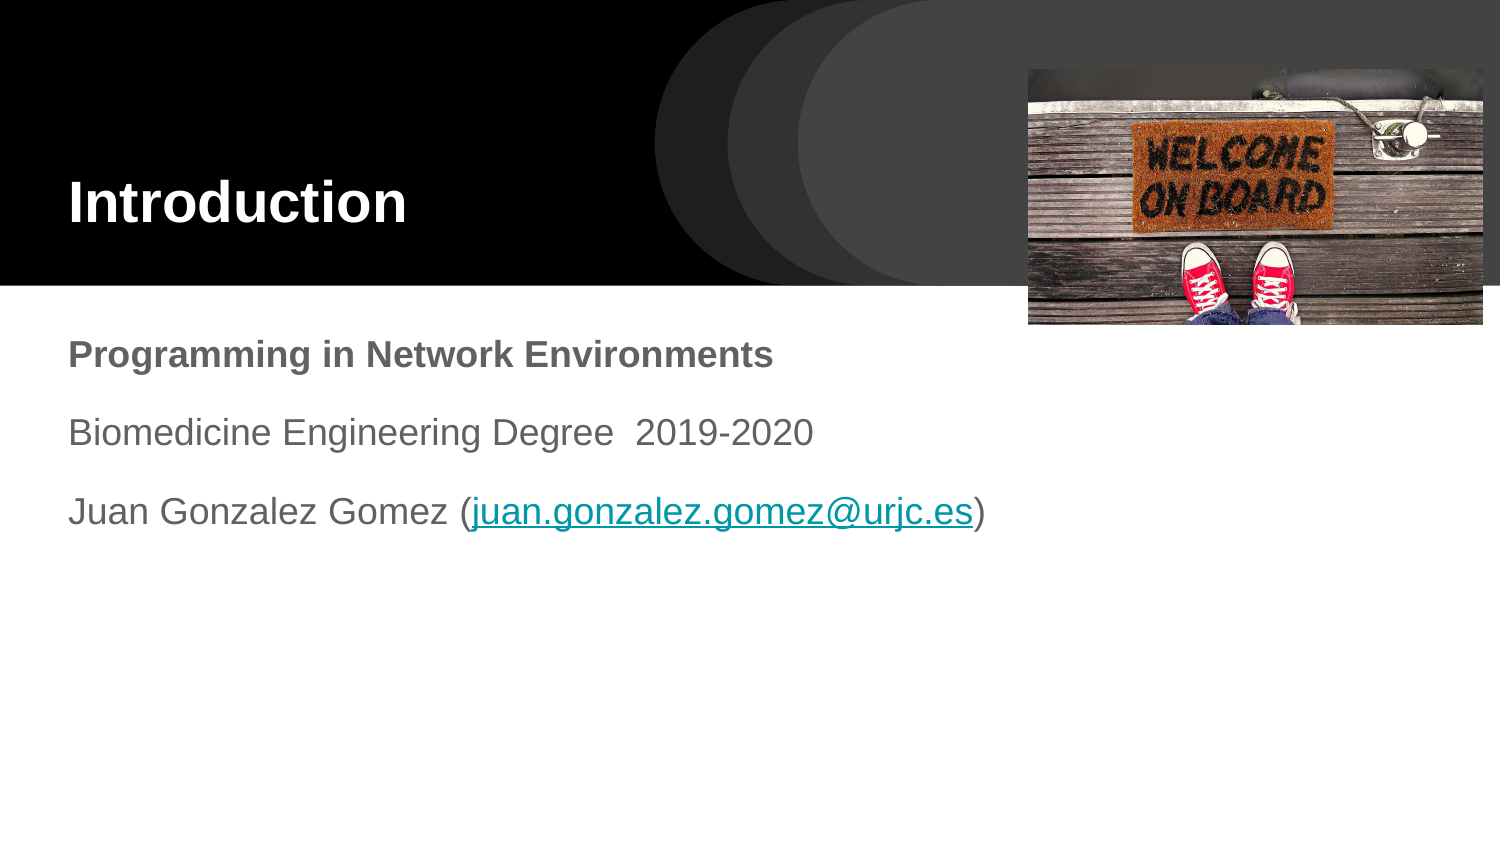

# Introduction
Programming in Network Environments
Biomedicine Engineering Degree 2019-2020
Juan Gonzalez Gomez (juan.gonzalez.gomez@urjc.es)